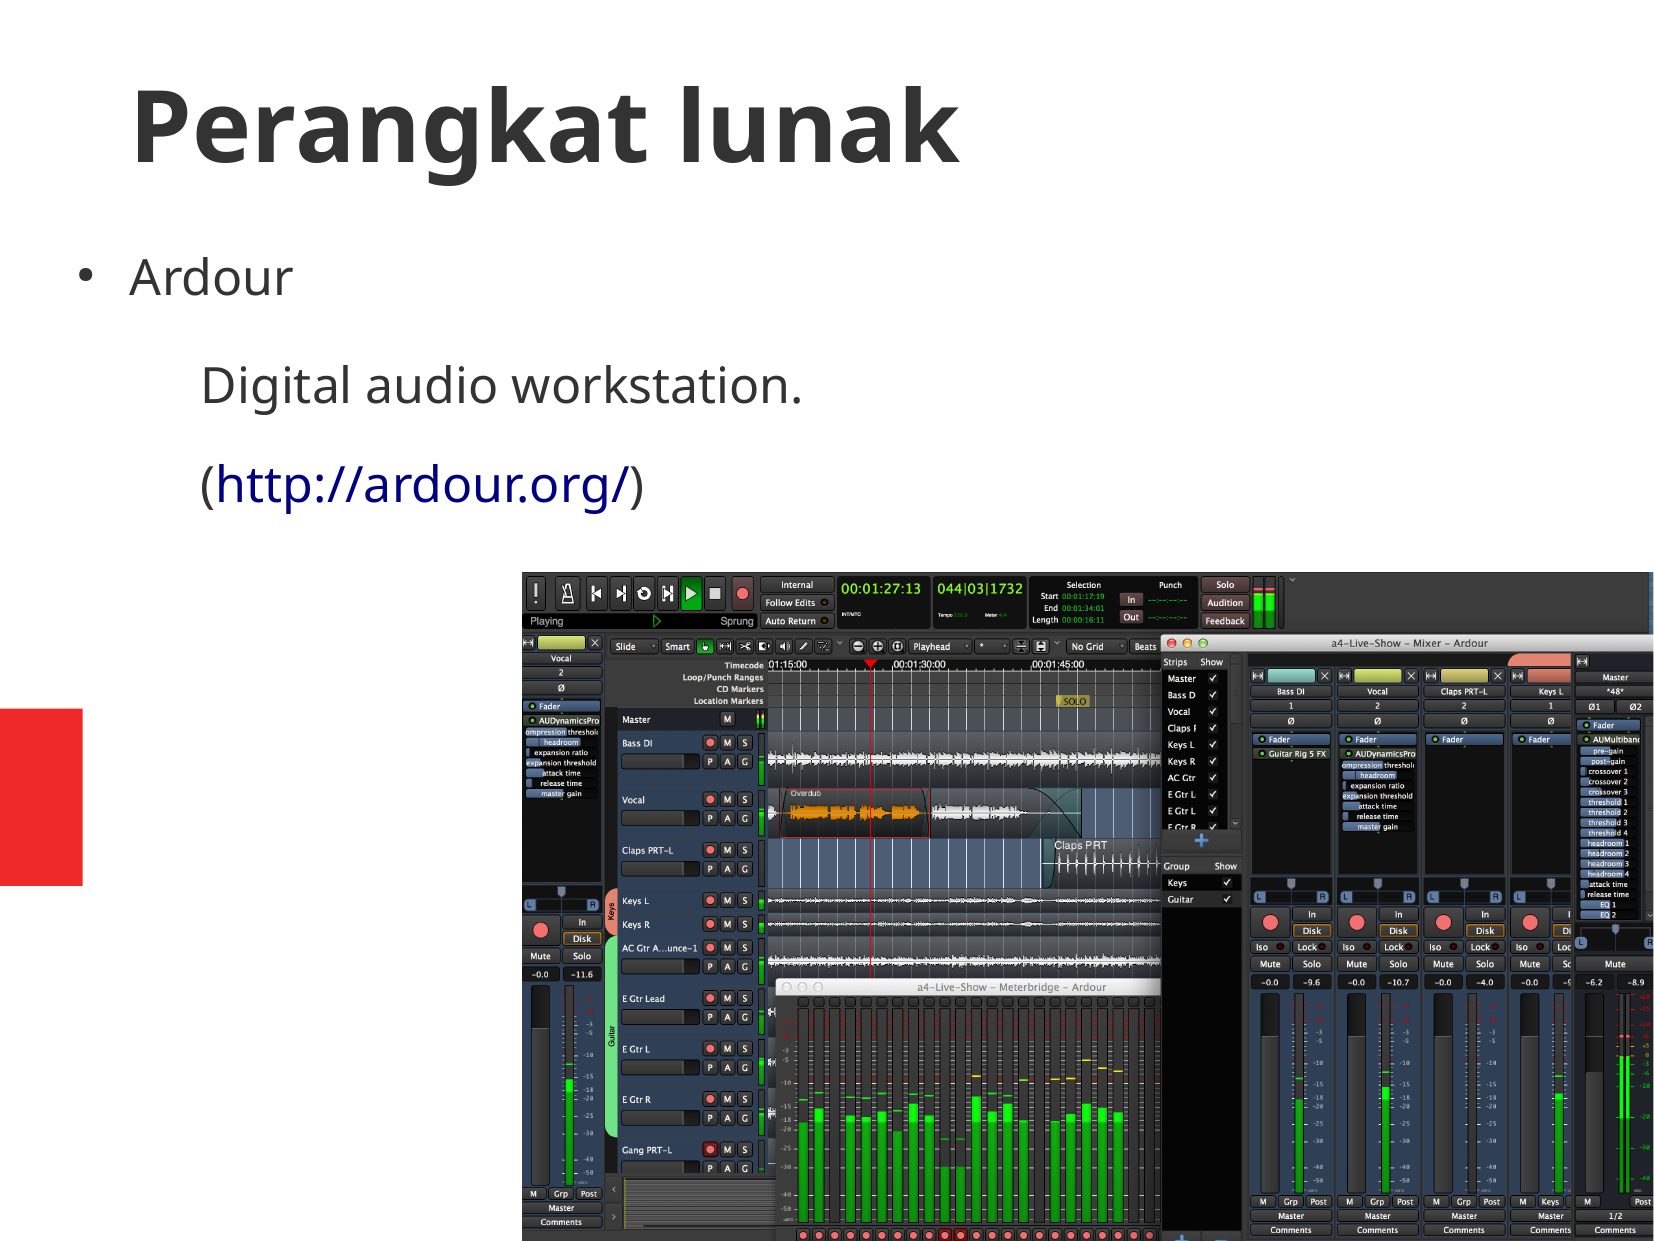

# Perangkat lunak
Ardour
Digital audio workstation.
(http://ardour.org/)